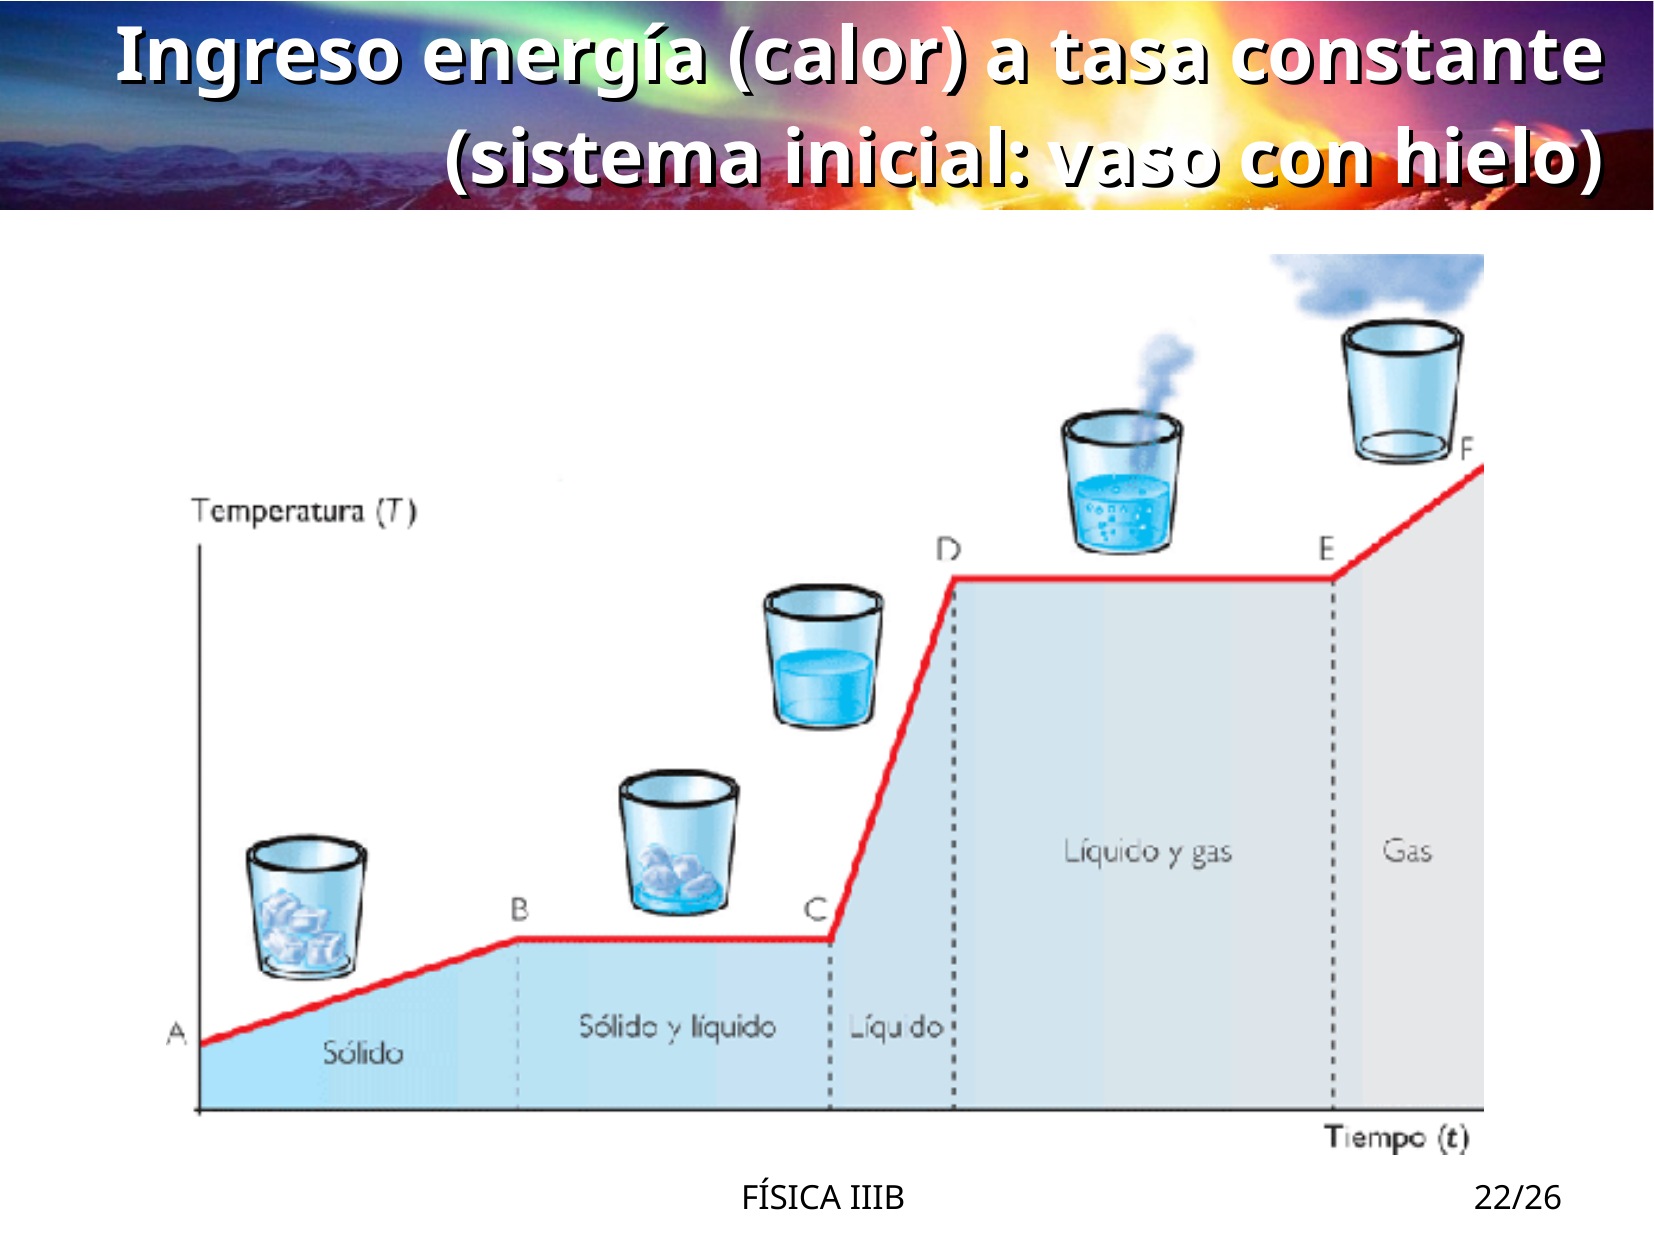

# Ingreso energía (calor) a tasa constante (sistema inicial: vaso con hielo)
FÍSICA IIIB
22